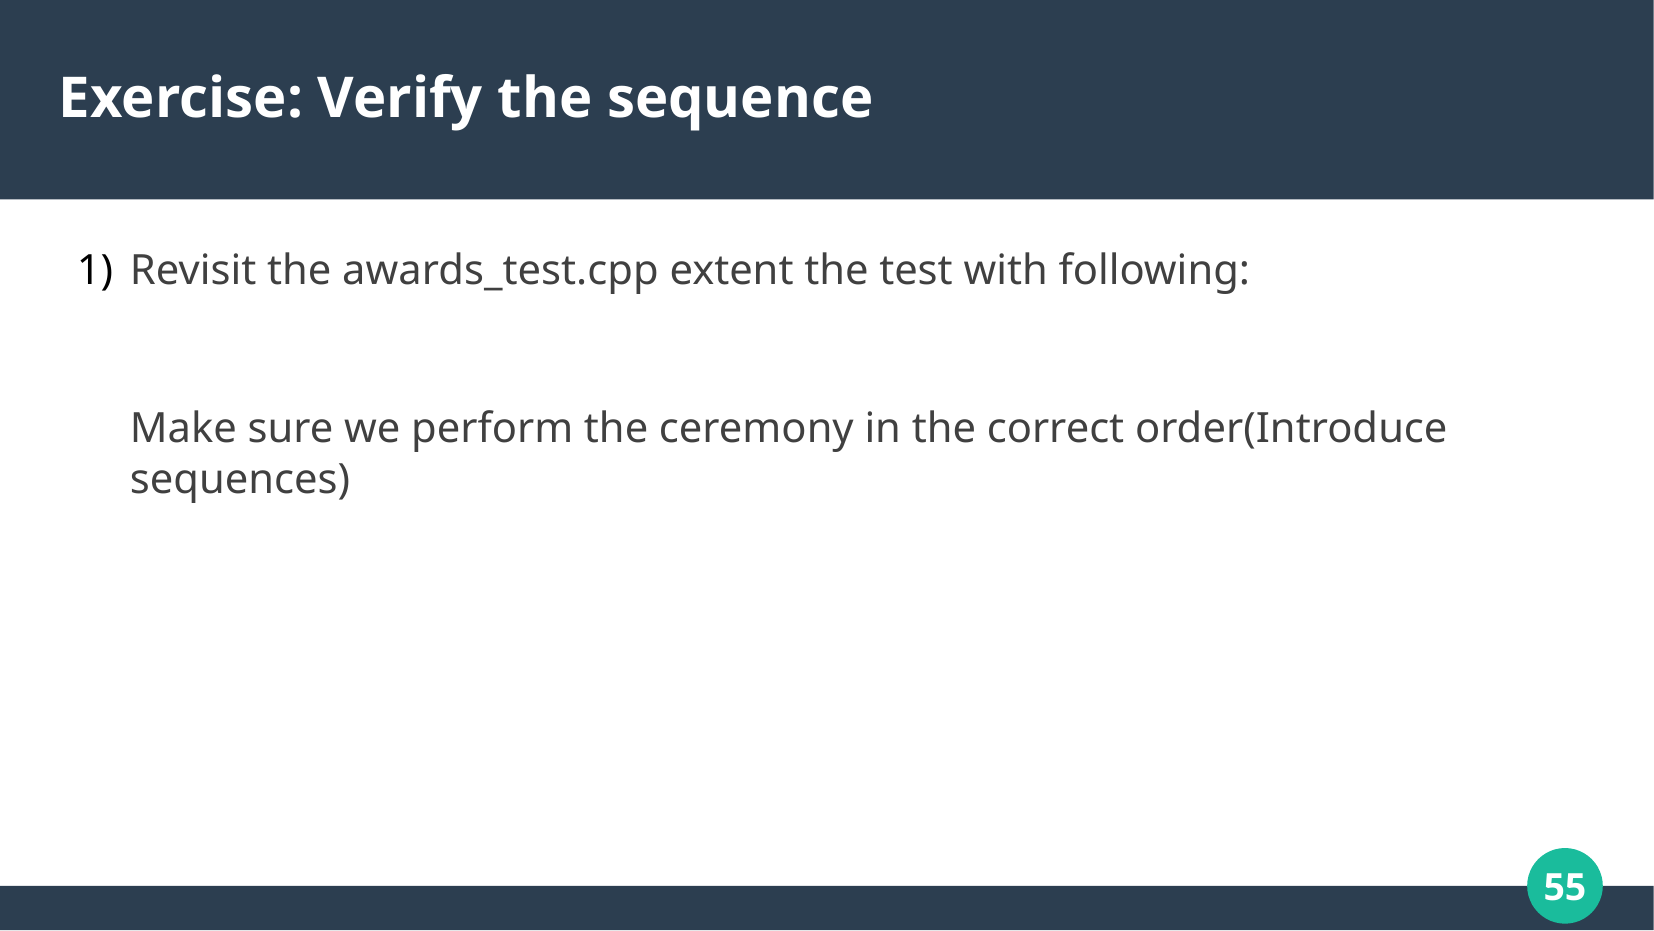

# Exercise: Verify the sequence
Revisit the awards_test.cpp extent the test with following:
Make sure we perform the ceremony in the correct order(Introduce sequences)